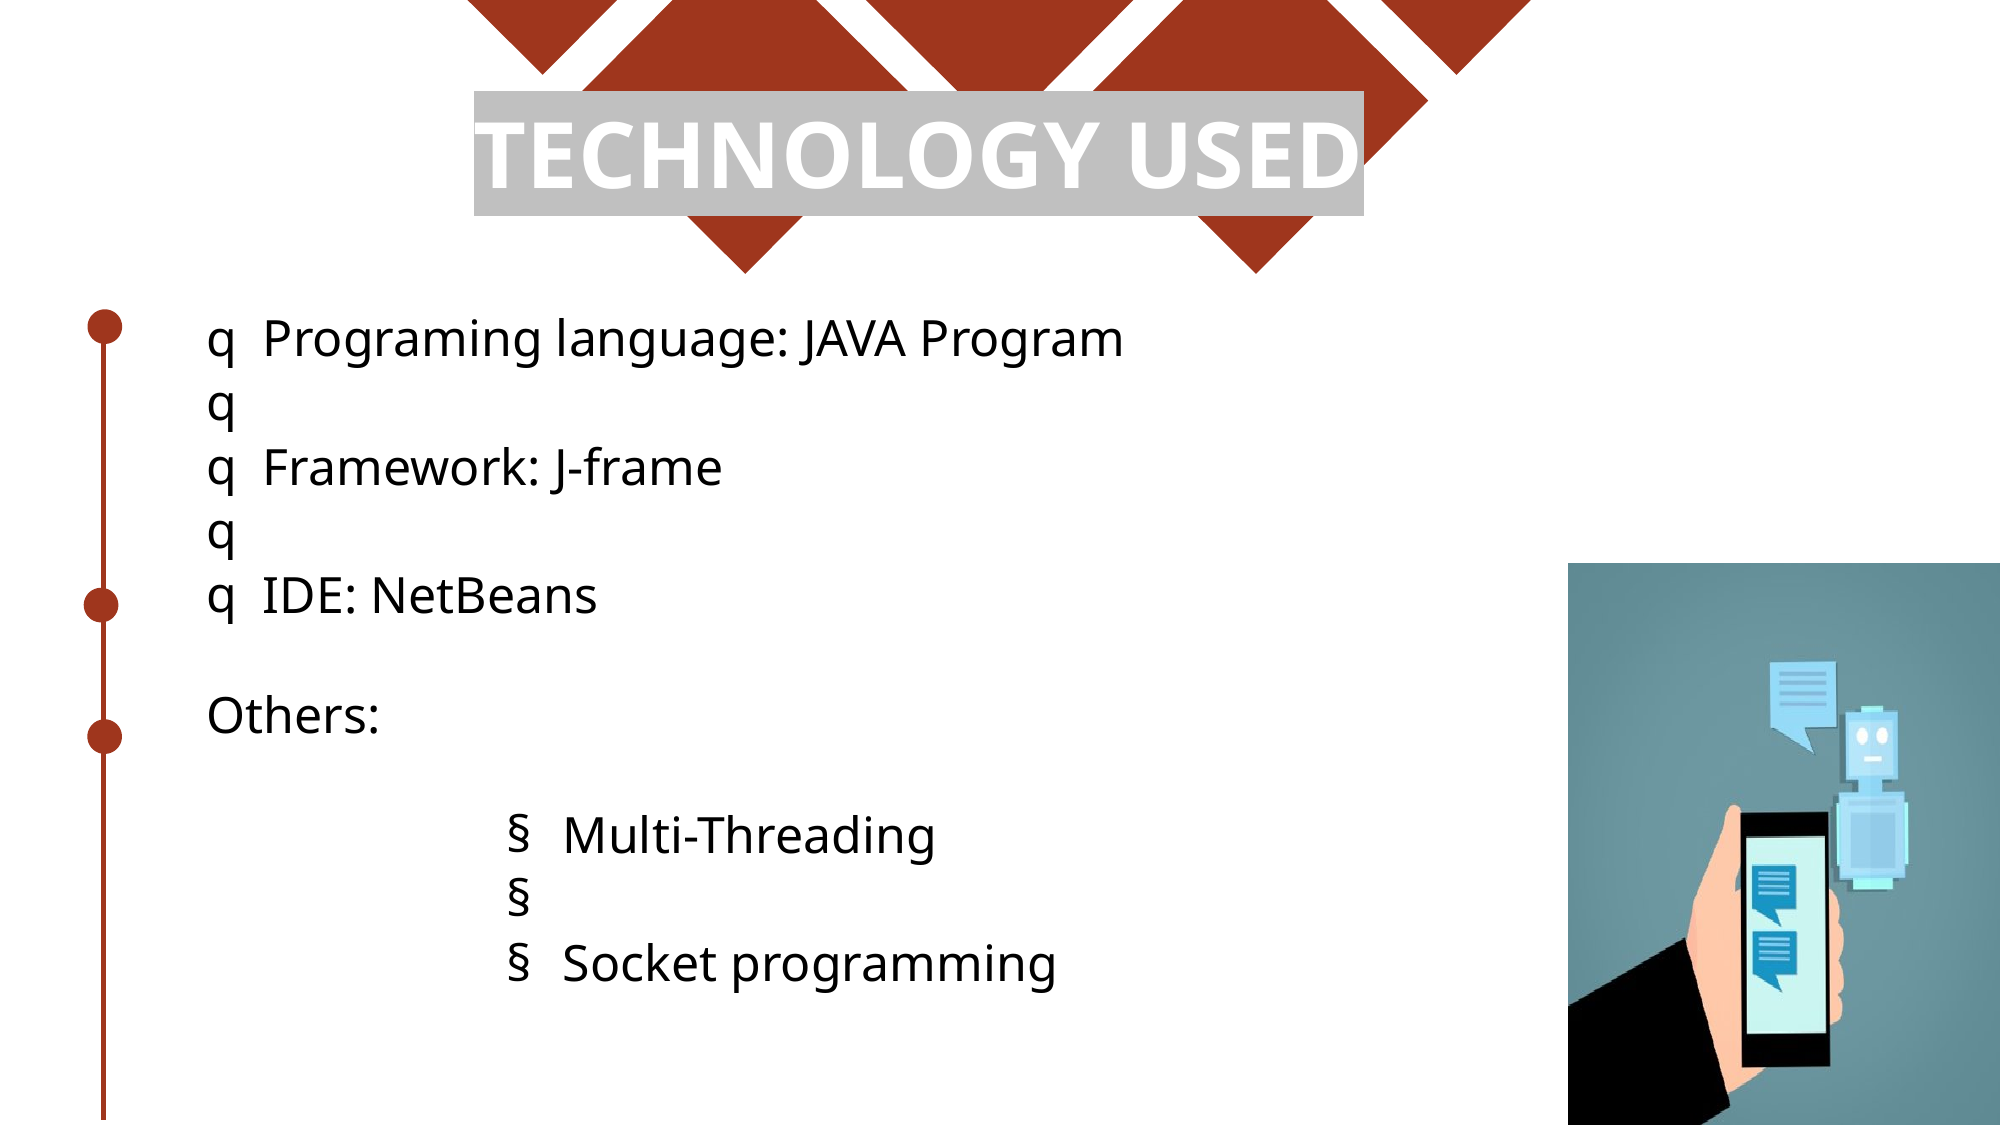

# TECHNOLOGY USED
Programing language: JAVA Program
Framework: J-frame
IDE: NetBeans
Others:
Multi-Threading
Socket programming